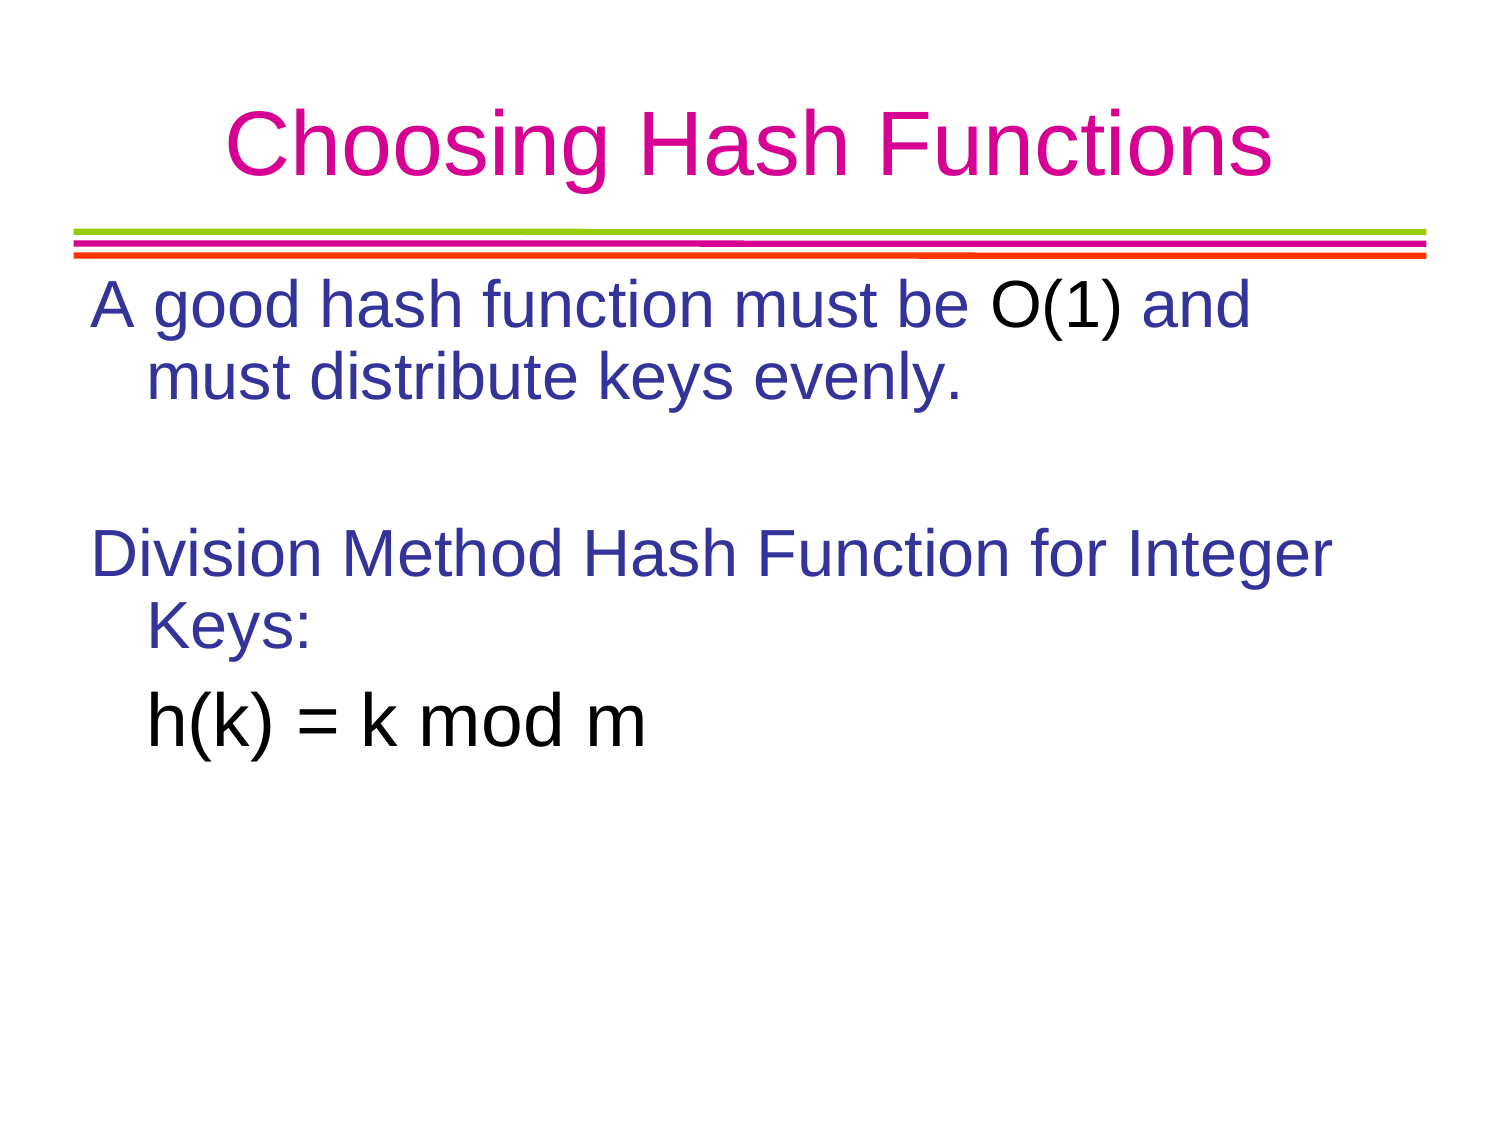

Choosing Hash Functions
A good hash function must be O(1) and must distribute keys evenly.
Division Method Hash Function for Integer Keys:
	h(k) = k mod m